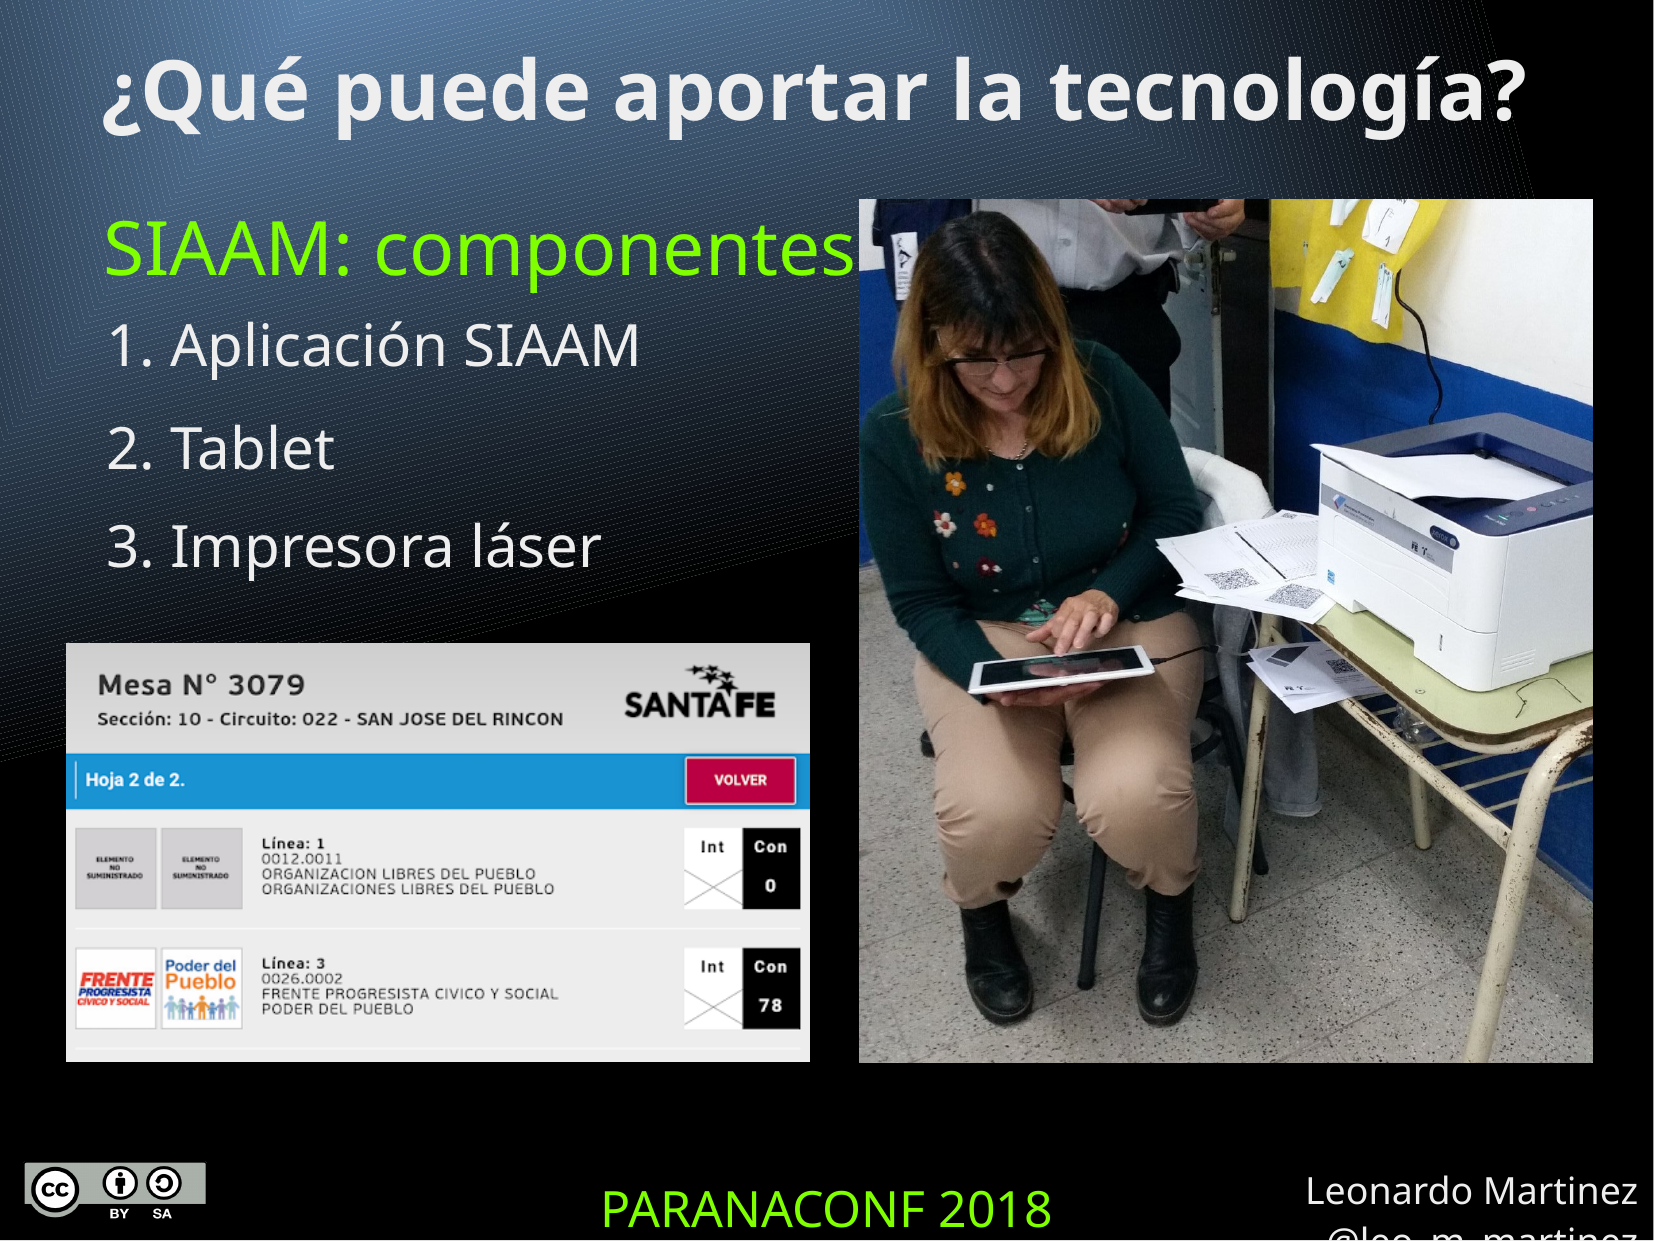

# ¿Qué puede aportar la tecnología?
SIAAM: componentes
1. Aplicación SIAAM
2. Tablet
3. Impresora láser
Leonardo Martinez
@leo_m_martinez
PARANACONF 2018